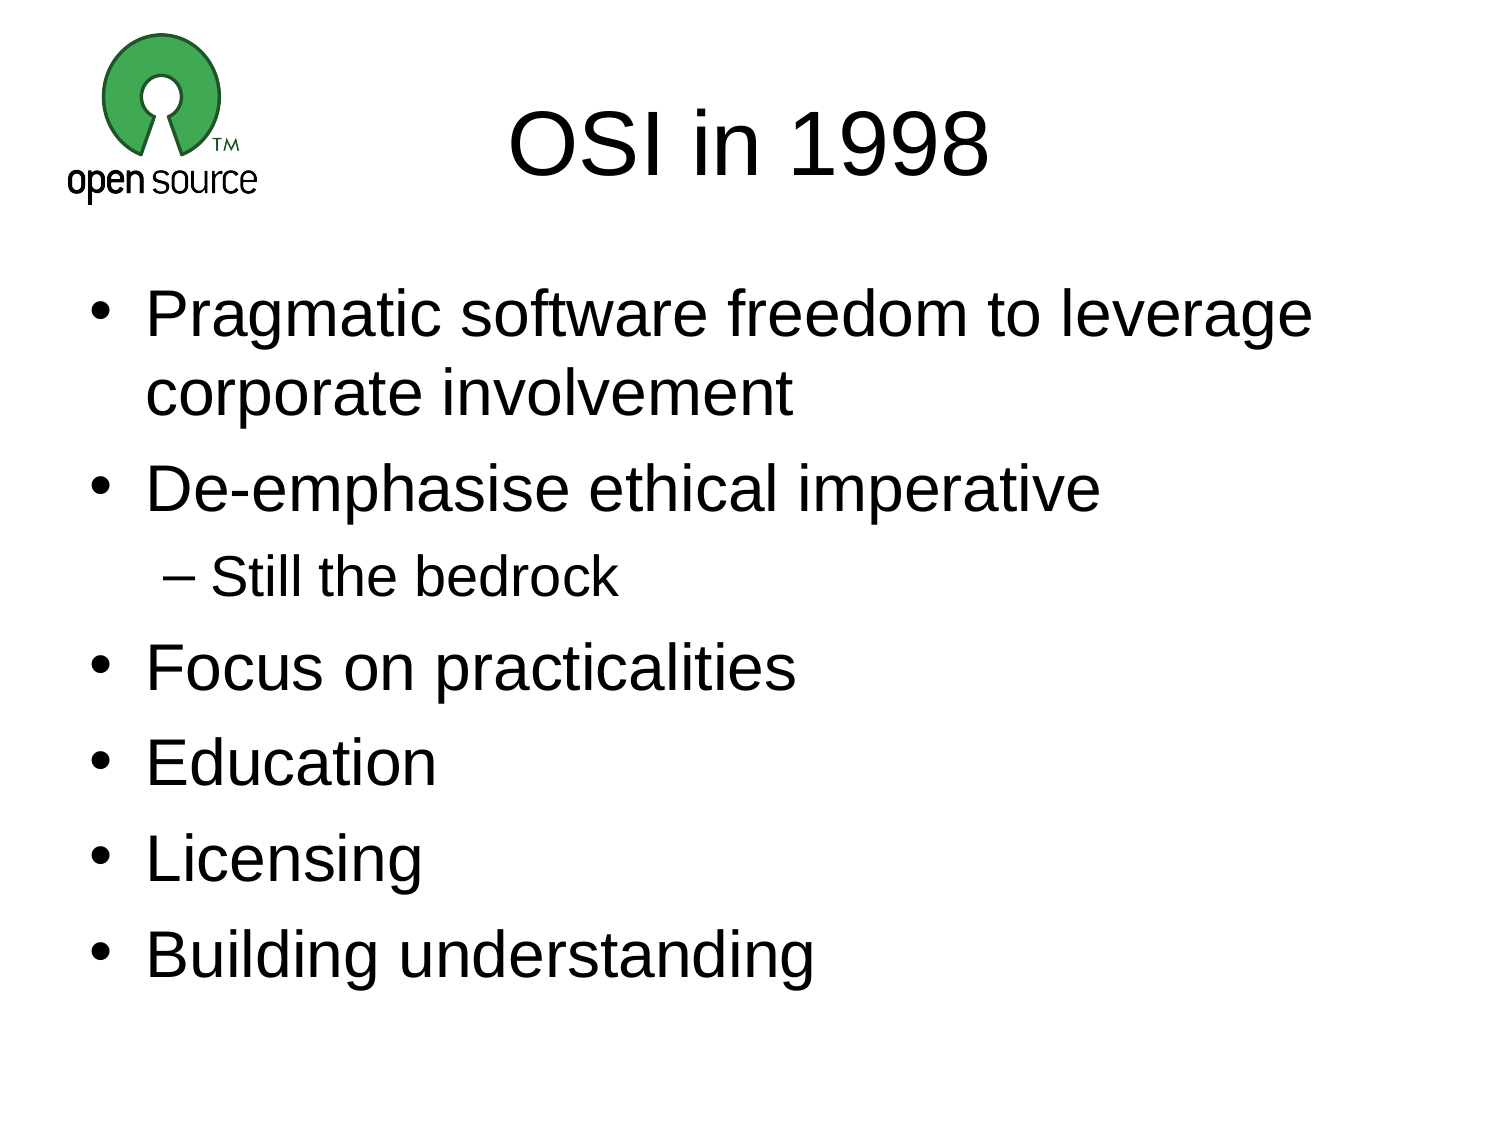

# OSI in 1998
Pragmatic software freedom to leverage corporate involvement
De-emphasise ethical imperative
Still the bedrock
Focus on practicalities
Education
Licensing
Building understanding